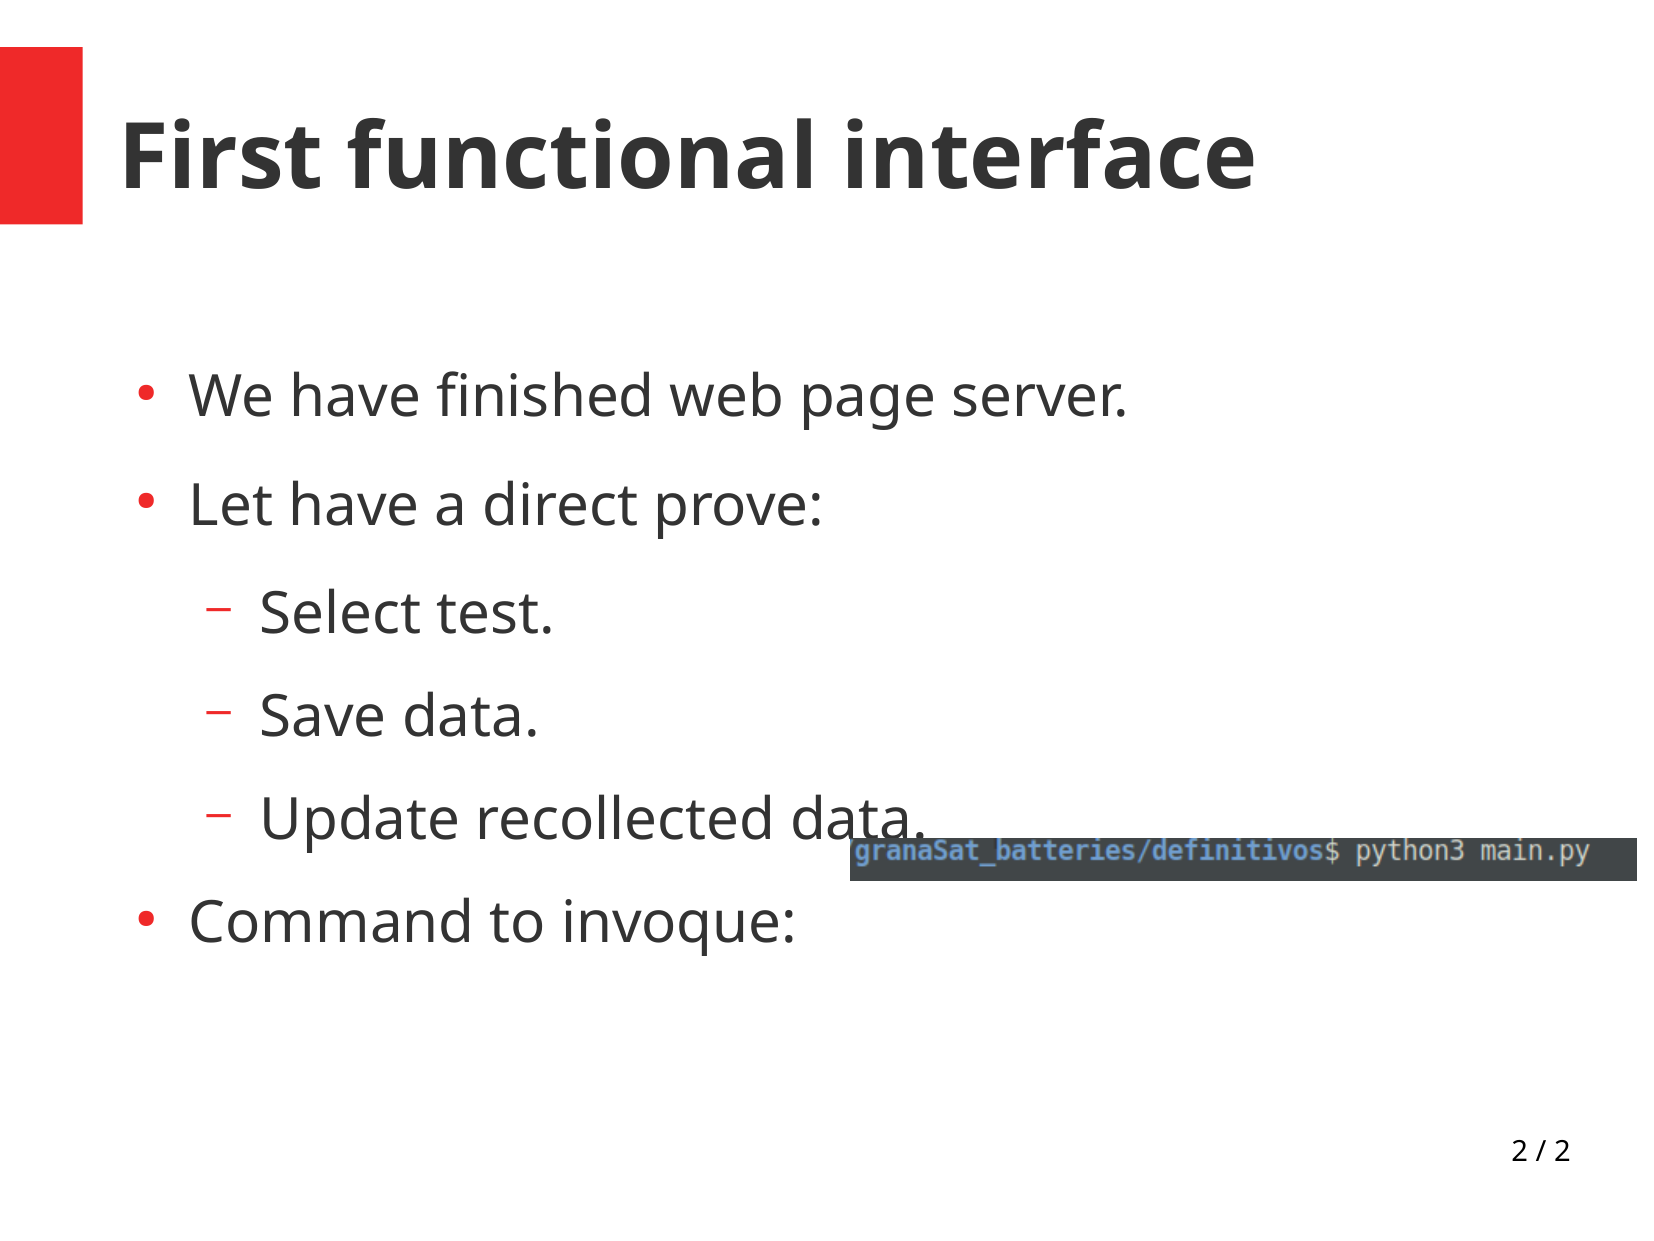

# First functional interface
We have finished web page server.
Let have a direct prove:
Select test.
Save data.
Update recollected data.
Command to invoque:
2